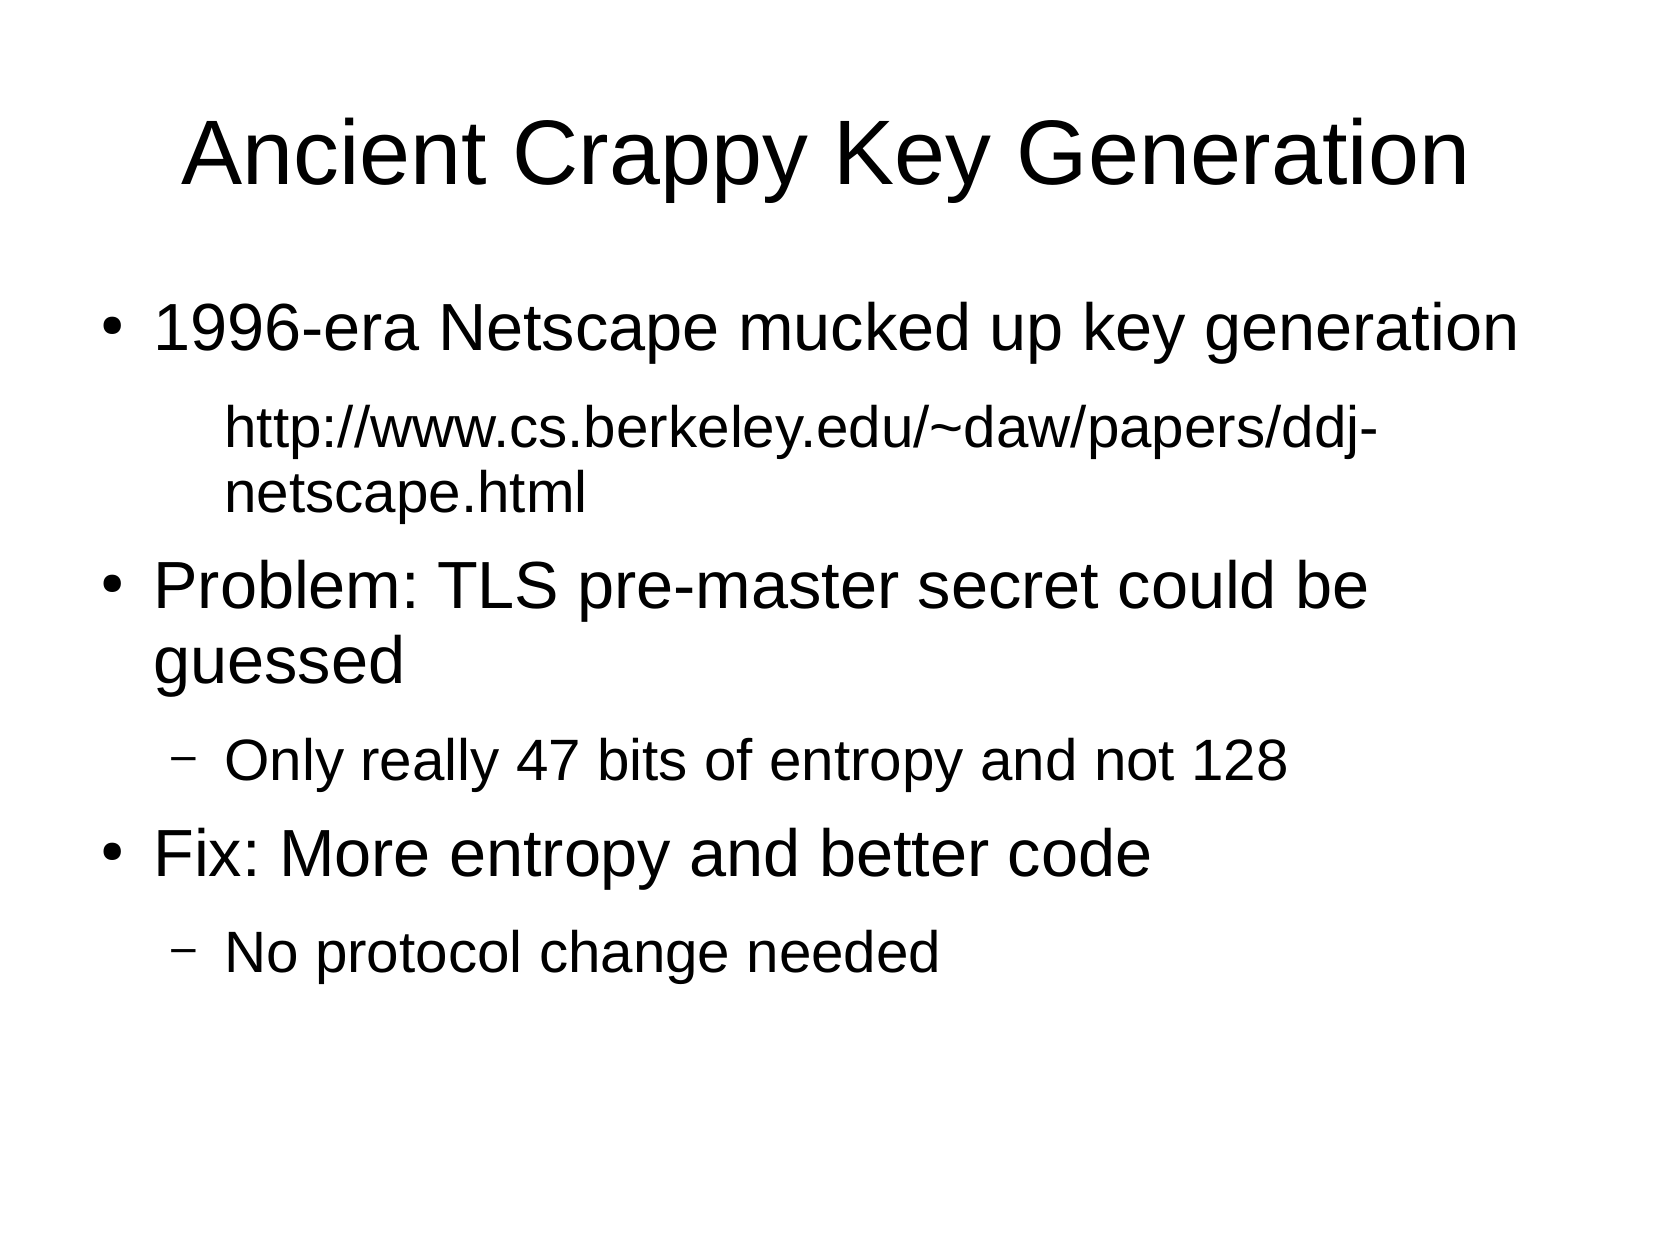

# Ancient Crappy Key Generation
1996-era Netscape mucked up key generation
http://www.cs.berkeley.edu/~daw/papers/ddj-netscape.html
Problem: TLS pre-master secret could be guessed
Only really 47 bits of entropy and not 128
Fix: More entropy and better code
No protocol change needed